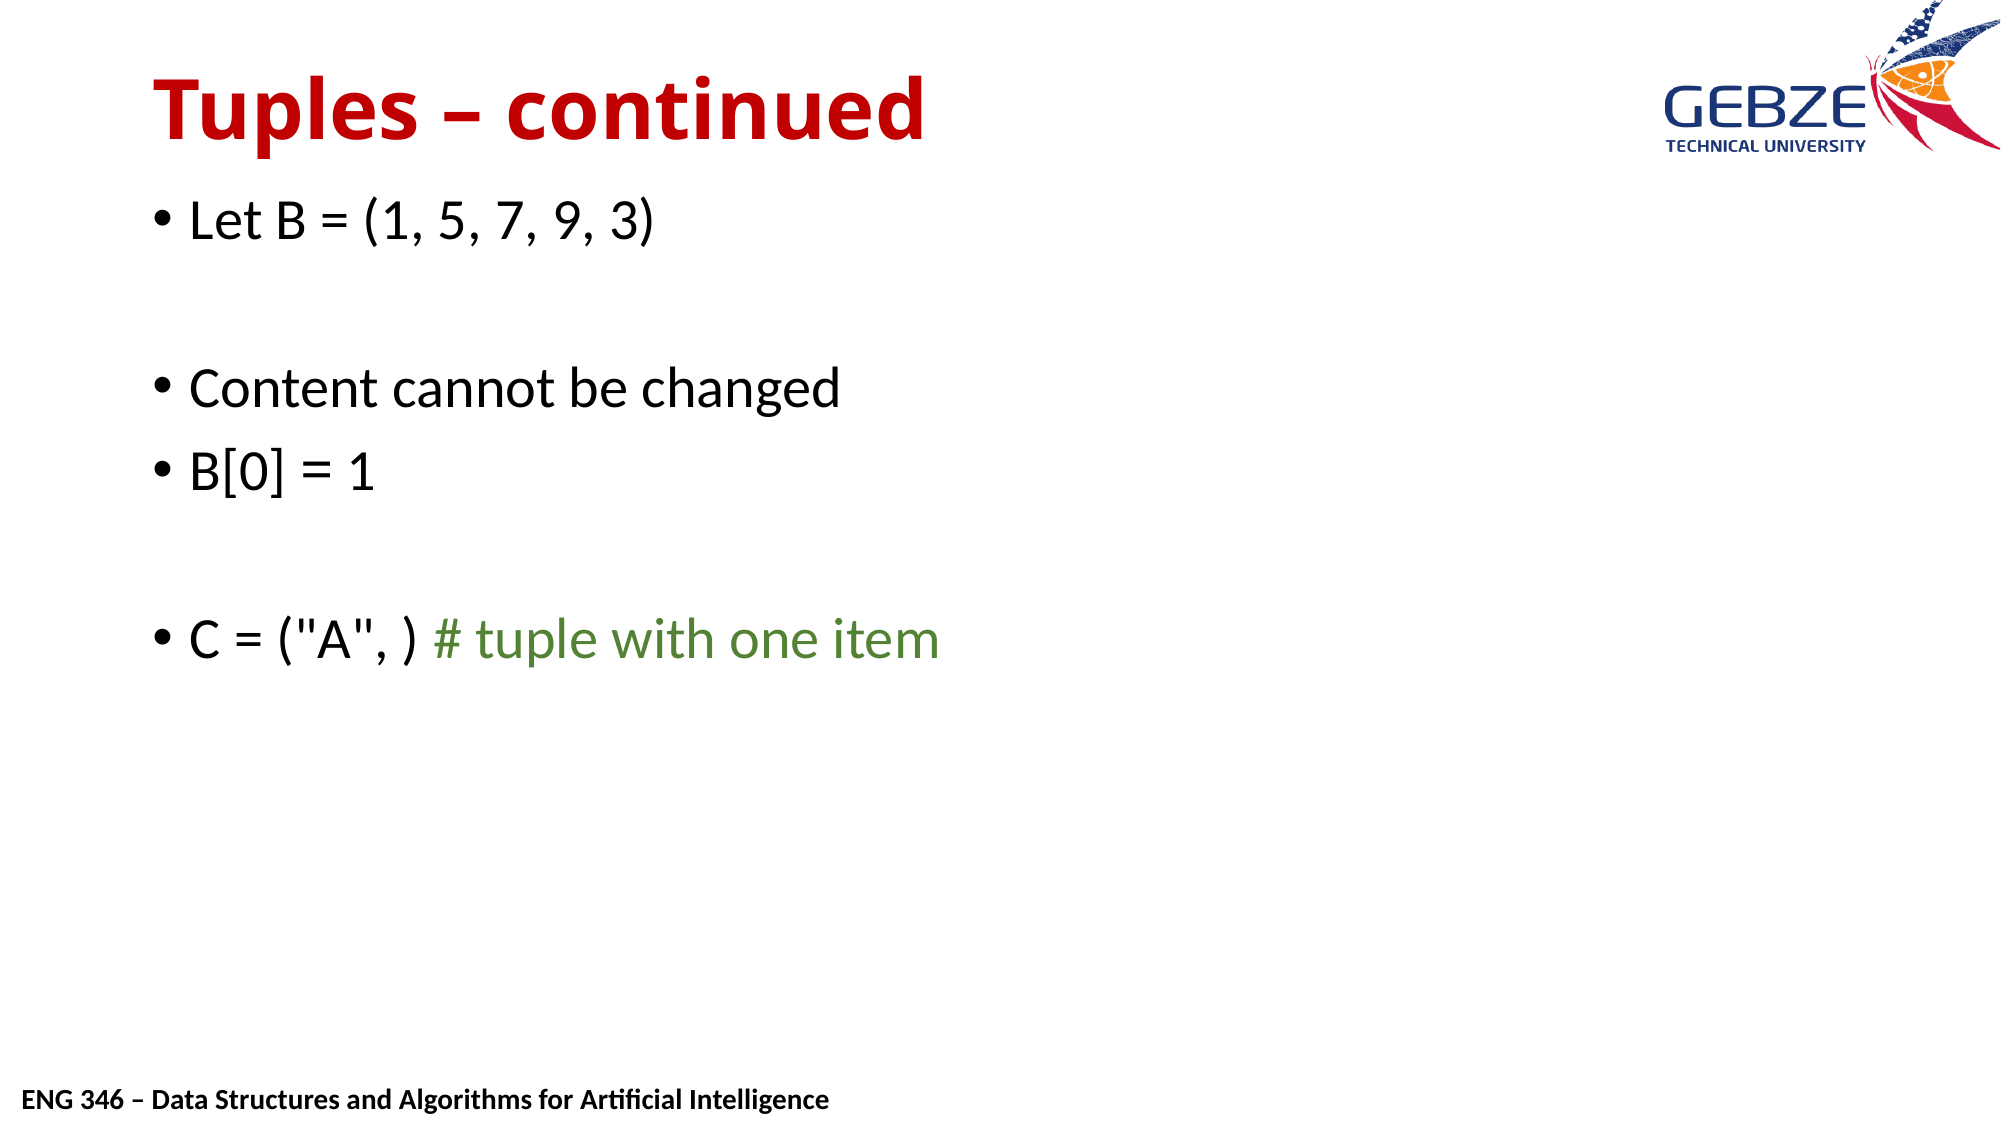

# Tuples – continued
Let B = (1, 5, 7, 9, 3)
Content cannot be changed
B[0] = 1
C = ("A", ) # tuple with one item